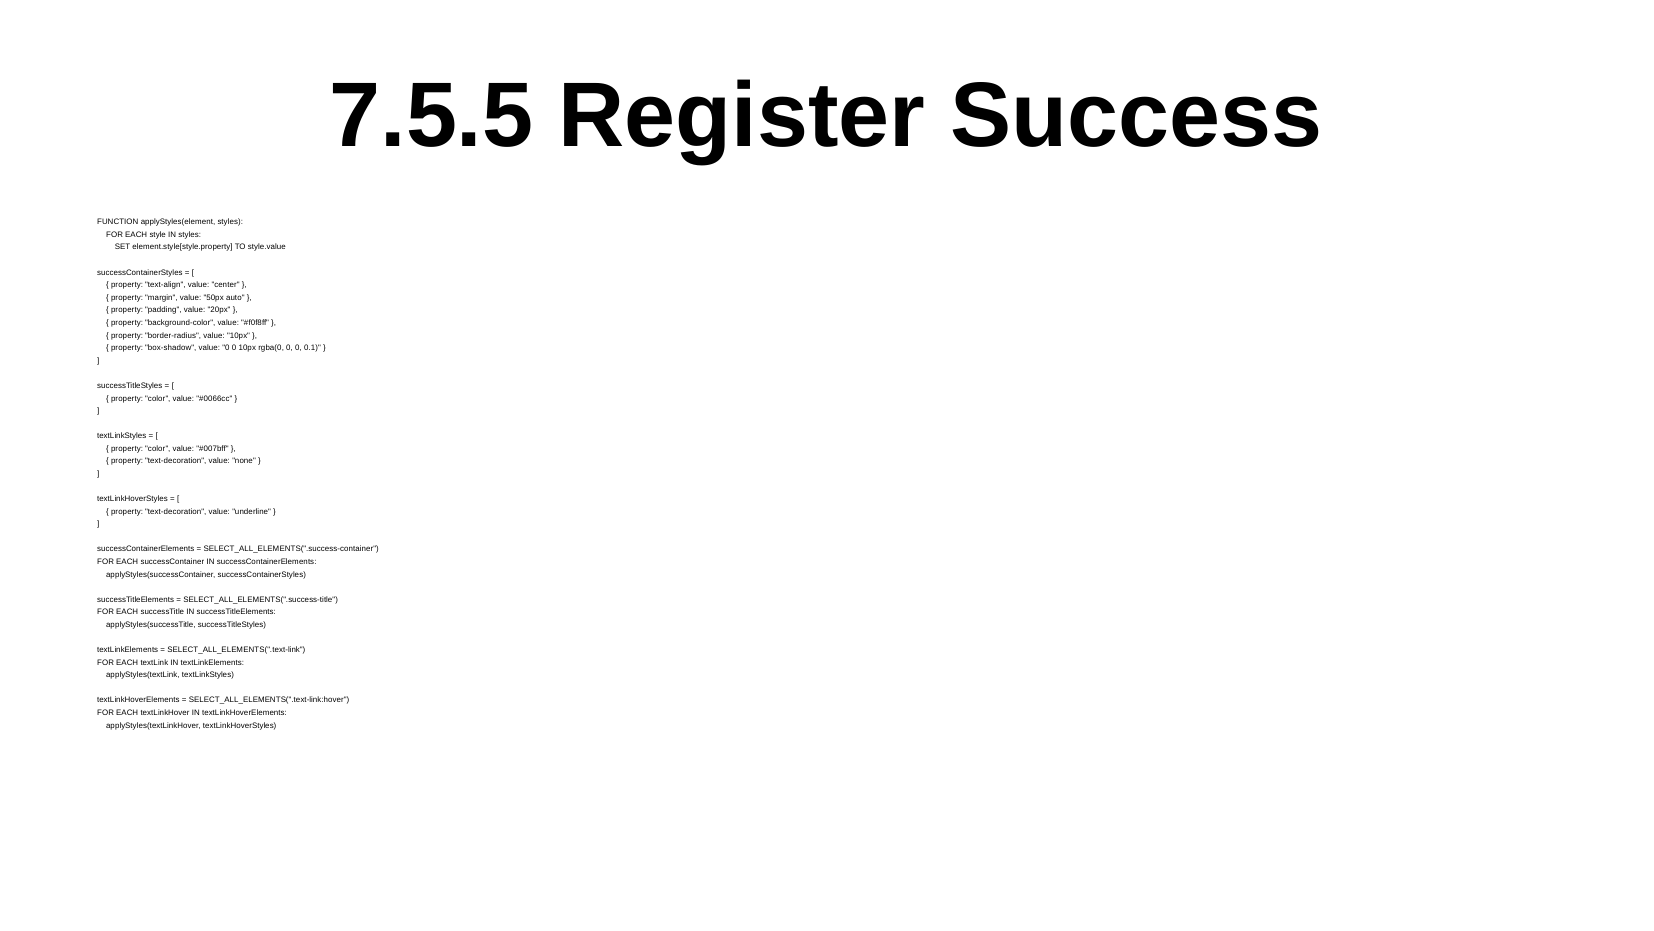

# 7.5.5 Register Success
FUNCTION applyStyles(element, styles):
 FOR EACH style IN styles:
 SET element.style[style.property] TO style.value
successContainerStyles = [
 { property: "text-align", value: "center" },
 { property: "margin", value: "50px auto" },
 { property: "padding", value: "20px" },
 { property: "background-color", value: "#f0f8ff" },
 { property: "border-radius", value: "10px" },
 { property: "box-shadow", value: "0 0 10px rgba(0, 0, 0, 0.1)" }
]
successTitleStyles = [
 { property: "color", value: "#0066cc" }
]
textLinkStyles = [
 { property: "color", value: "#007bff" },
 { property: "text-decoration", value: "none" }
]
textLinkHoverStyles = [
 { property: "text-decoration", value: "underline" }
]
successContainerElements = SELECT_ALL_ELEMENTS(".success-container")
FOR EACH successContainer IN successContainerElements:
 applyStyles(successContainer, successContainerStyles)
successTitleElements = SELECT_ALL_ELEMENTS(".success-title")
FOR EACH successTitle IN successTitleElements:
 applyStyles(successTitle, successTitleStyles)
textLinkElements = SELECT_ALL_ELEMENTS(".text-link")
FOR EACH textLink IN textLinkElements:
 applyStyles(textLink, textLinkStyles)
textLinkHoverElements = SELECT_ALL_ELEMENTS(".text-link:hover")
FOR EACH textLinkHover IN textLinkHoverElements:
 applyStyles(textLinkHover, textLinkHoverStyles)